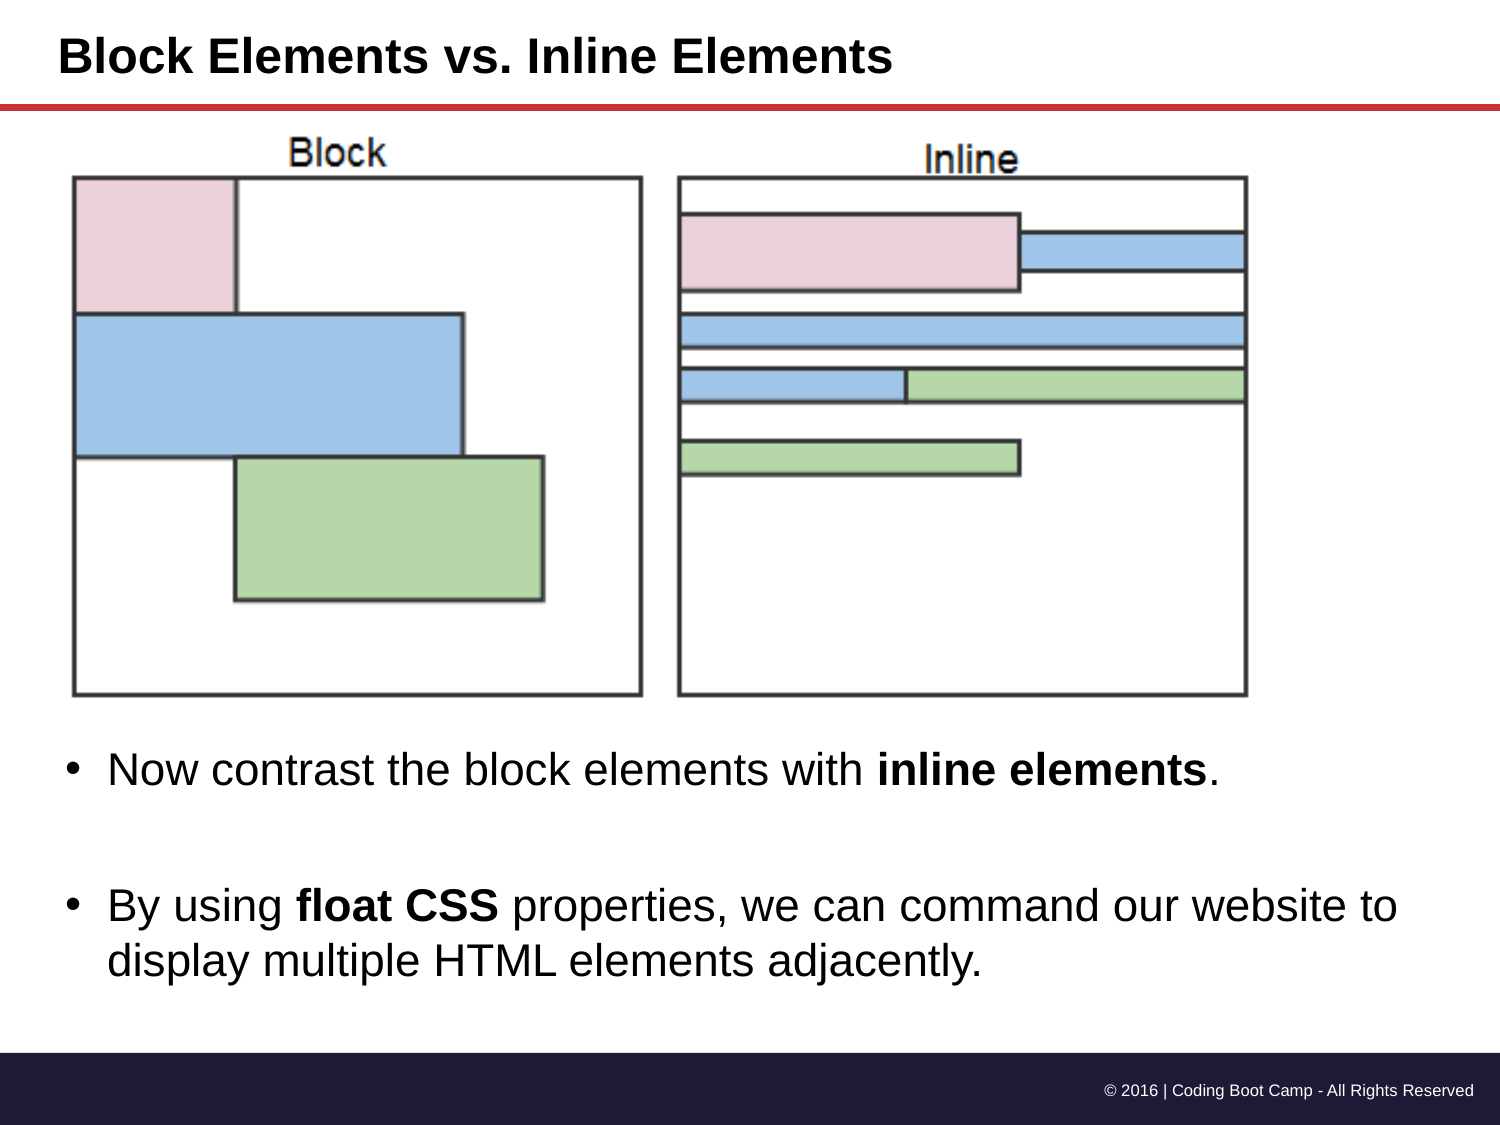

Block Elements vs. Inline Elements
Now contrast the block elements with inline elements.
By using float CSS properties, we can command our website to display multiple HTML elements adjacently.